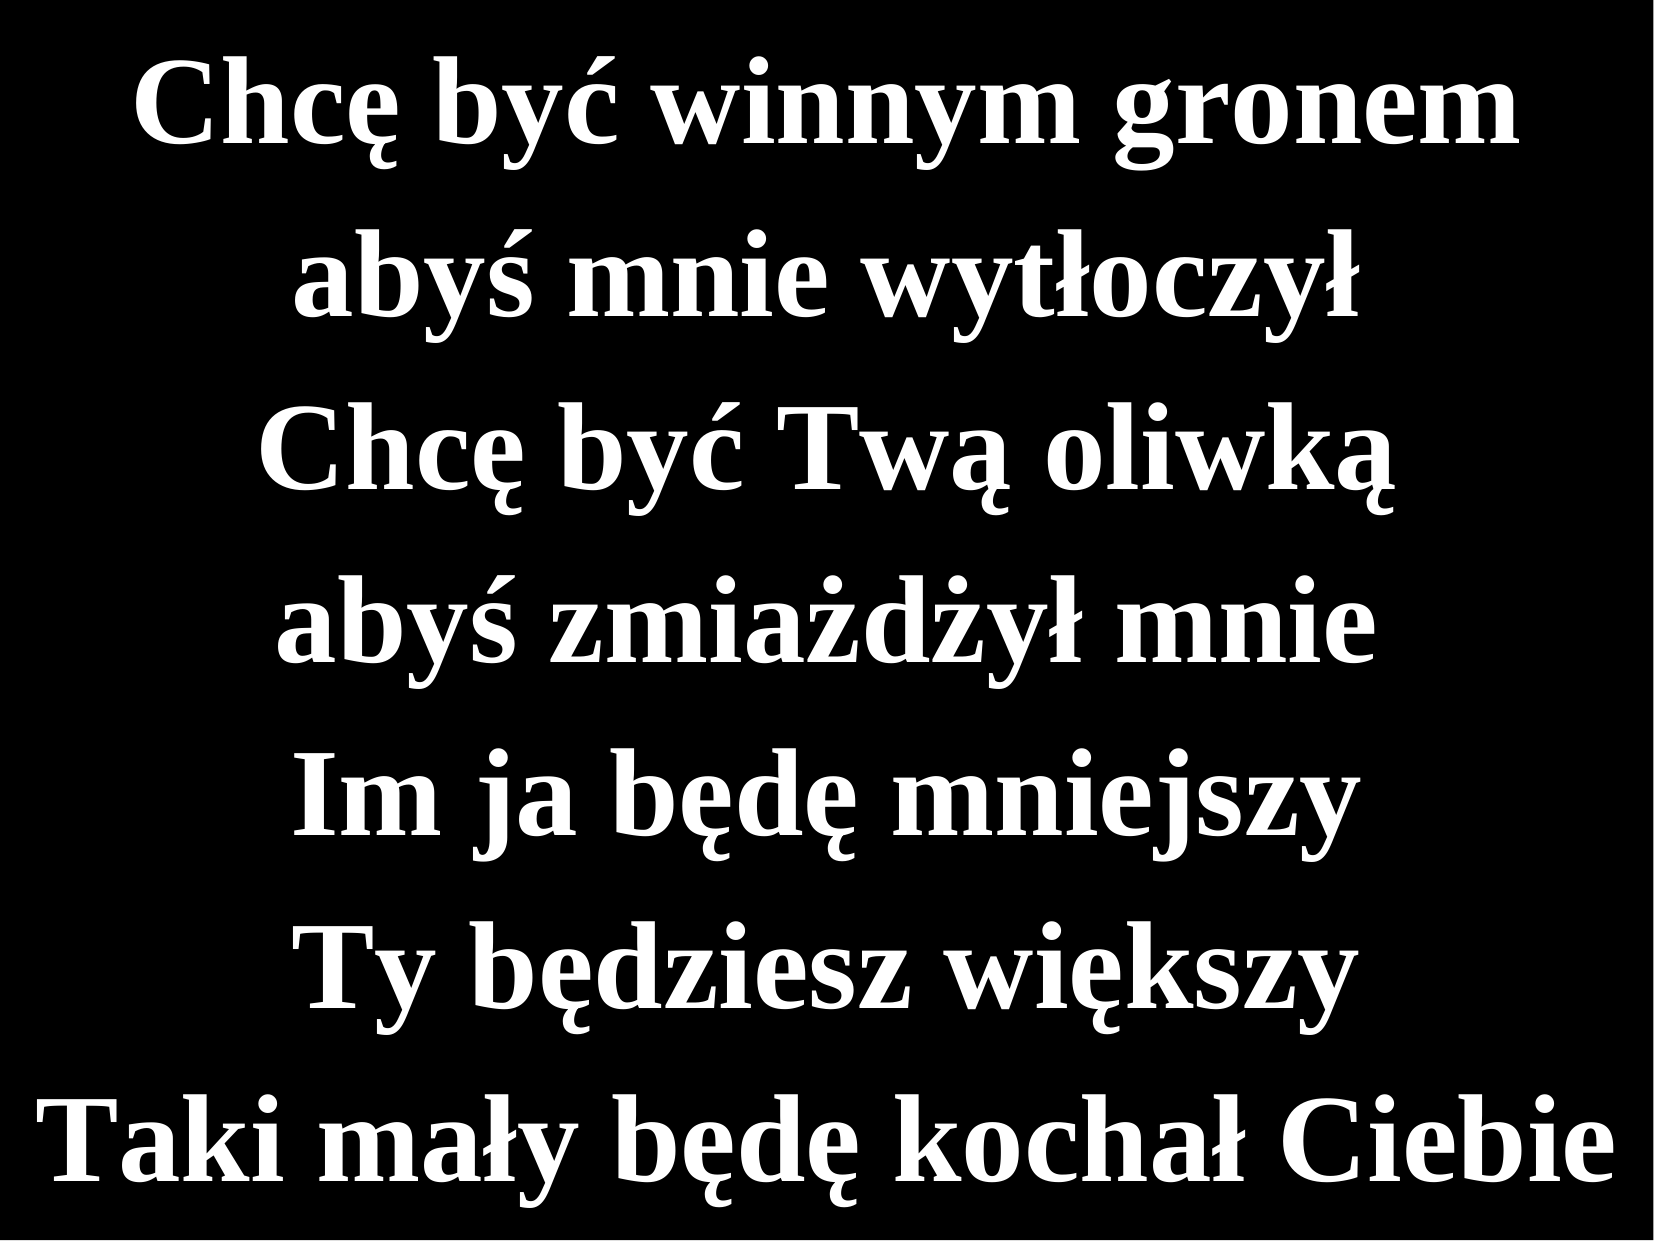

# Chcę być winnym gronem ppp abyś mnie wytłoczył ppp Chcę być Twą oliwką ppp abyś zmiażdżył mnie ppp Im ja będę mniejszy ppp Ty będziesz większy ppp Taki mały będę kochał Ciebie